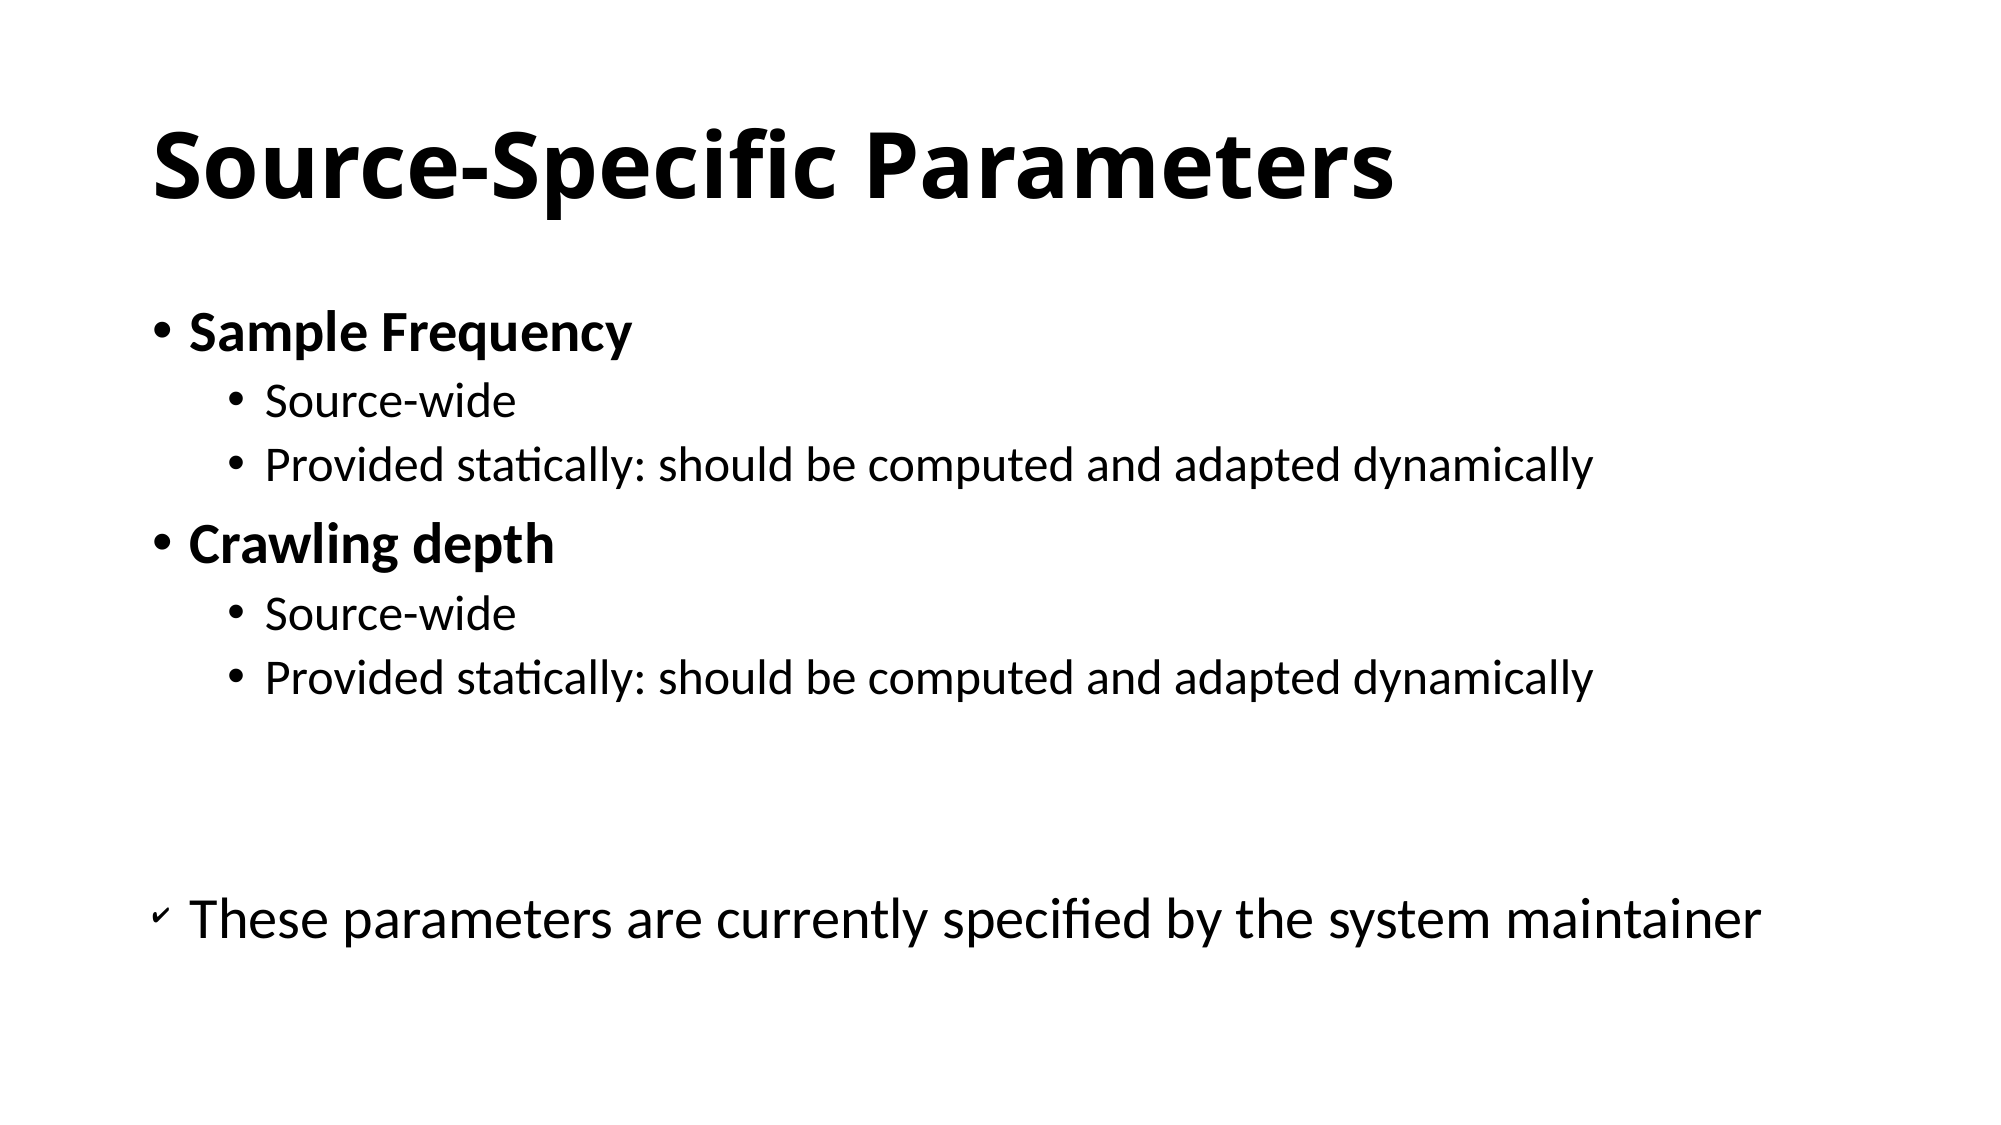

# Source-Specific Parameters
Sample Frequency
Source-wide
Provided statically: should be computed and adapted dynamically
Crawling depth
Source-wide
Provided statically: should be computed and adapted dynamically
These parameters are currently specified by the system maintainer